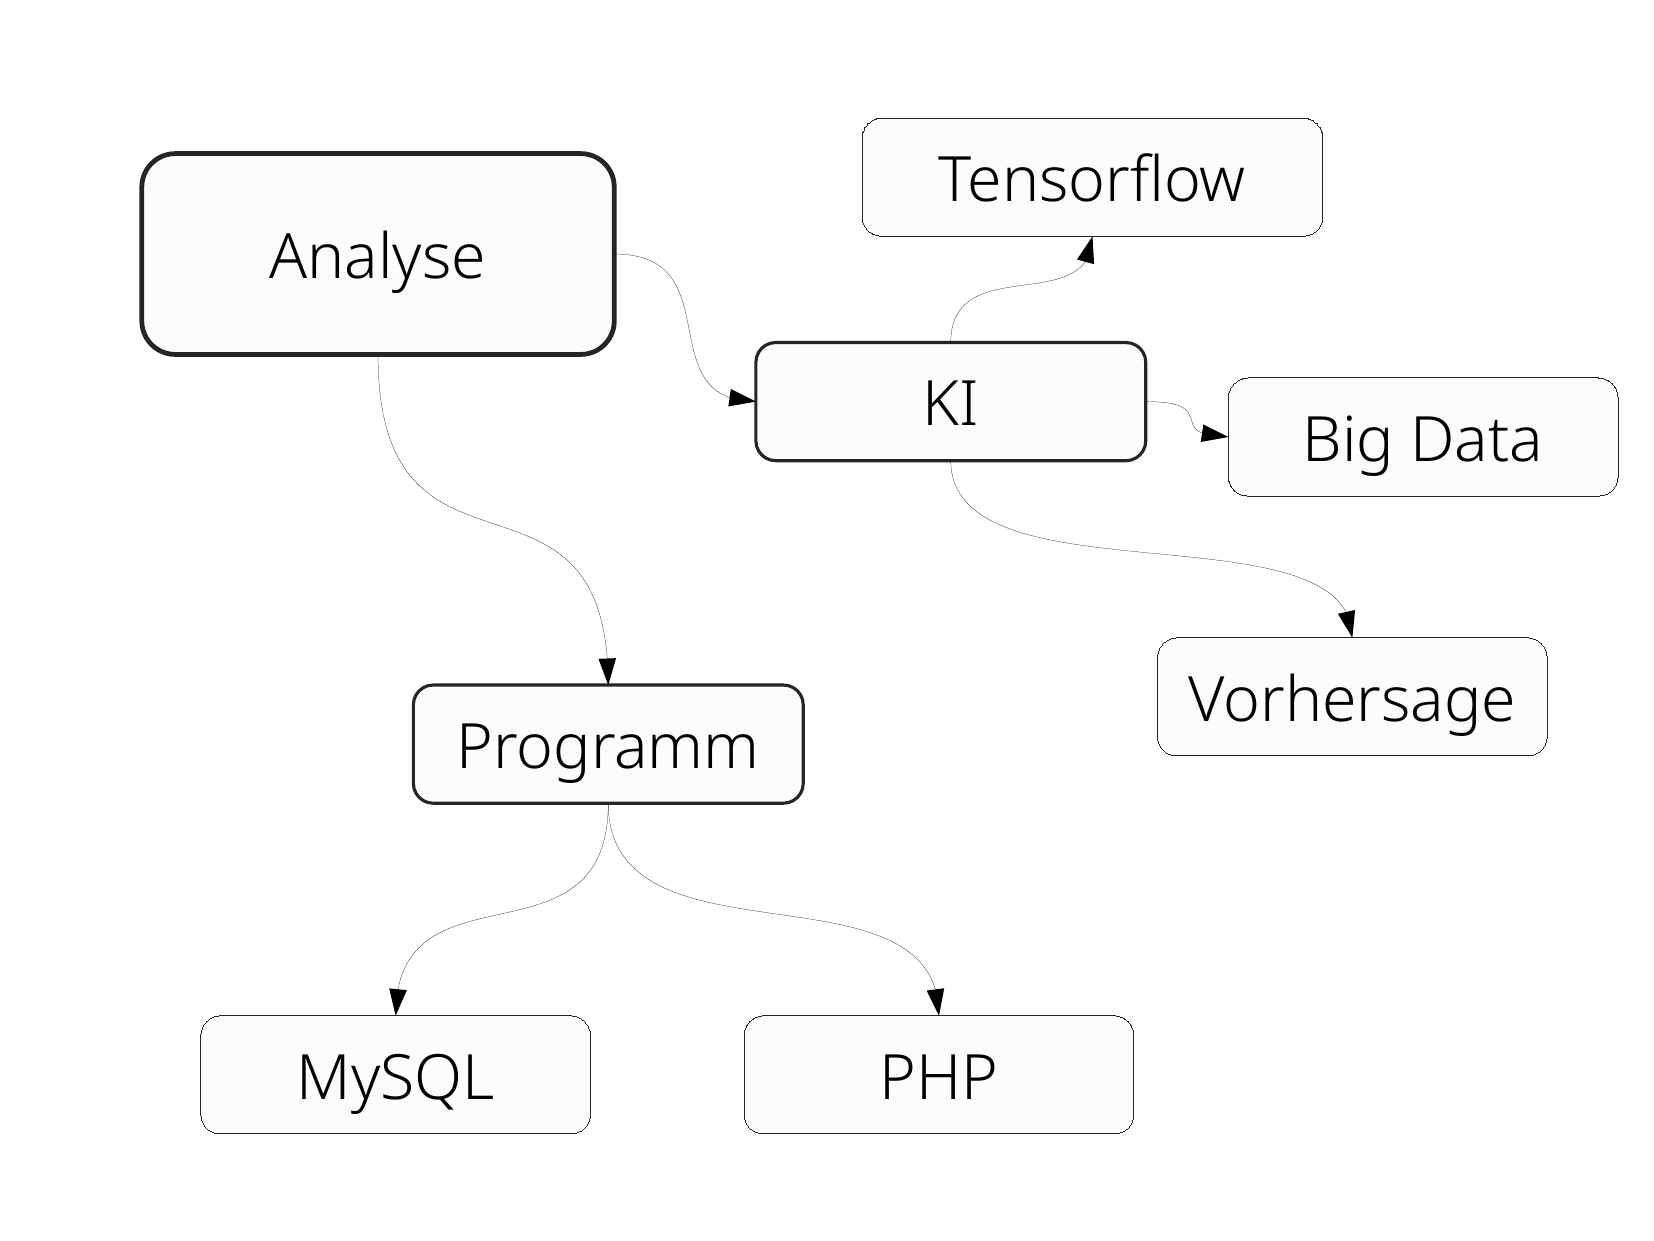

Tensorflow
Analyse
KI
Big Data
Vorhersage
Programm
MySQL
PHP